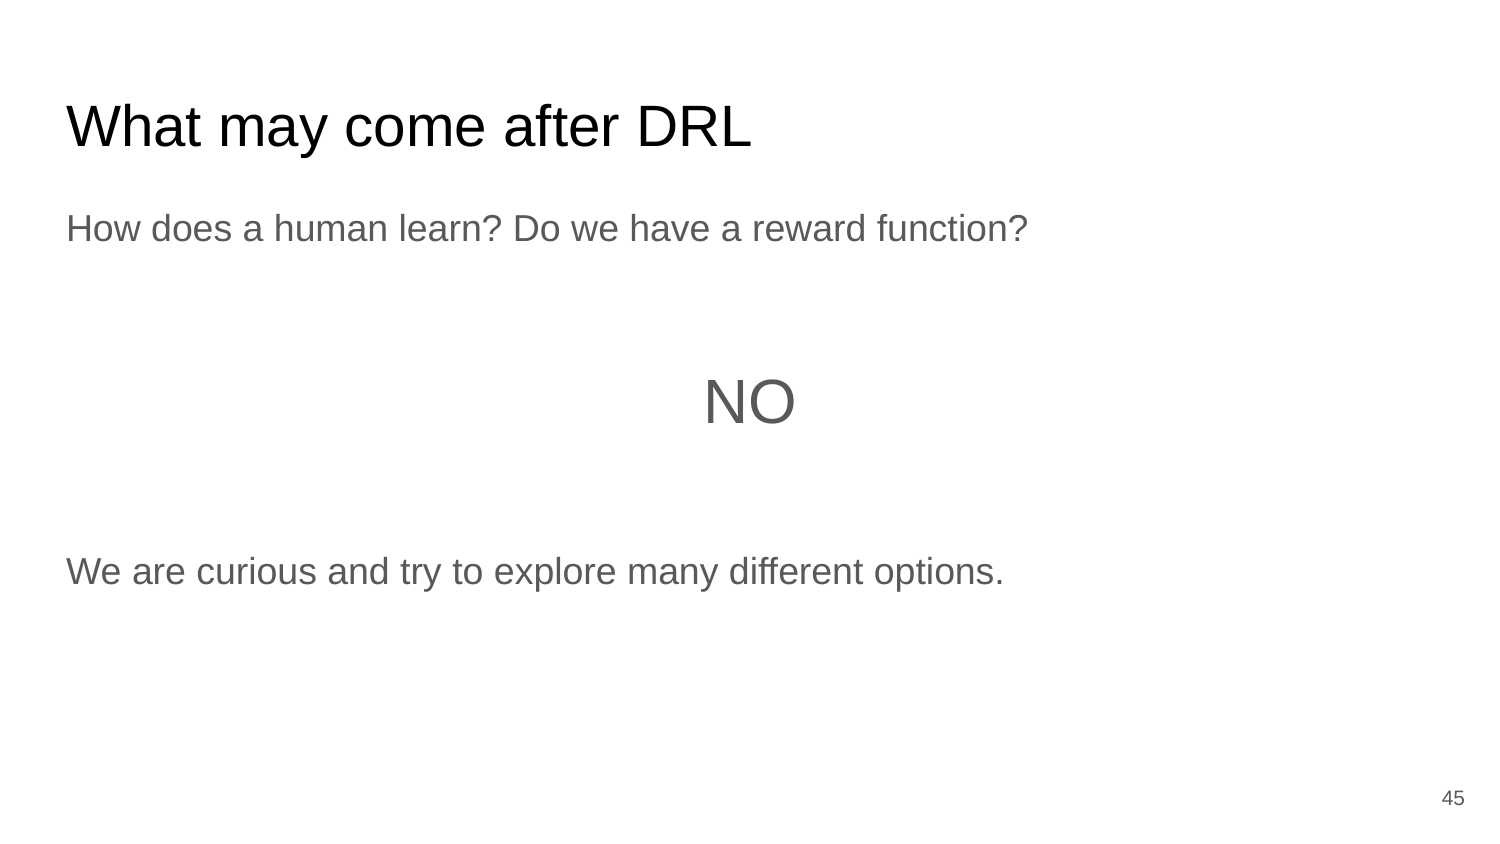

# What may come after DRL
How does a human learn? Do we have a reward function?
NO
We are curious and try to explore many different options.